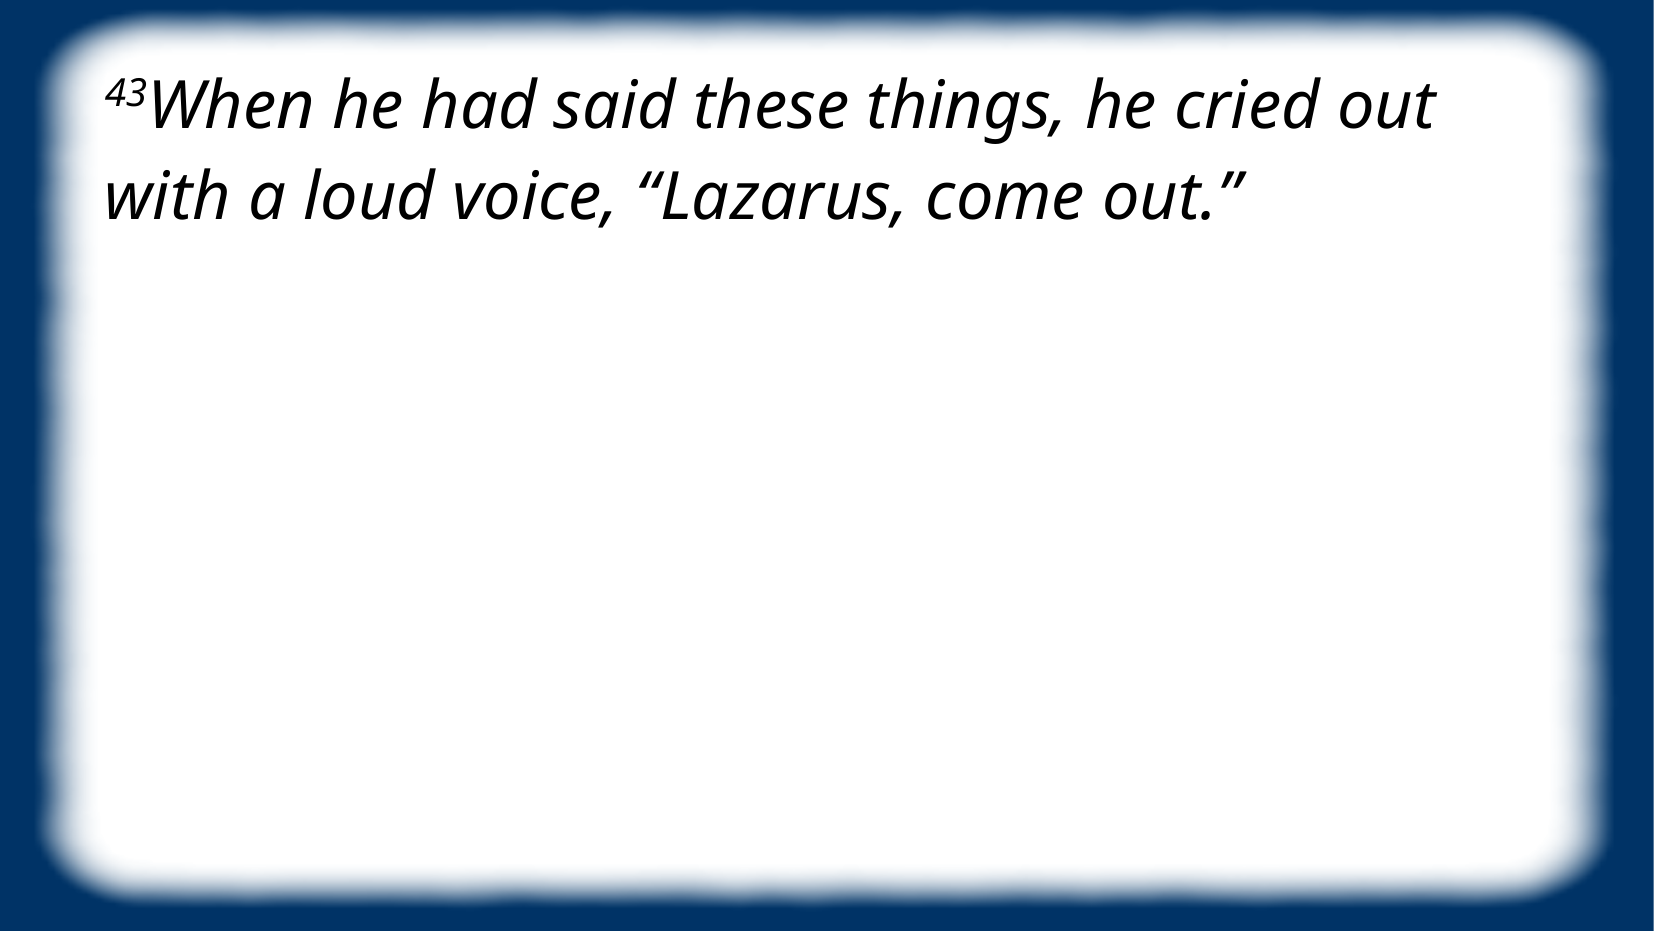

43When he had said these things, he cried out with a loud voice, “Lazarus, come out.”